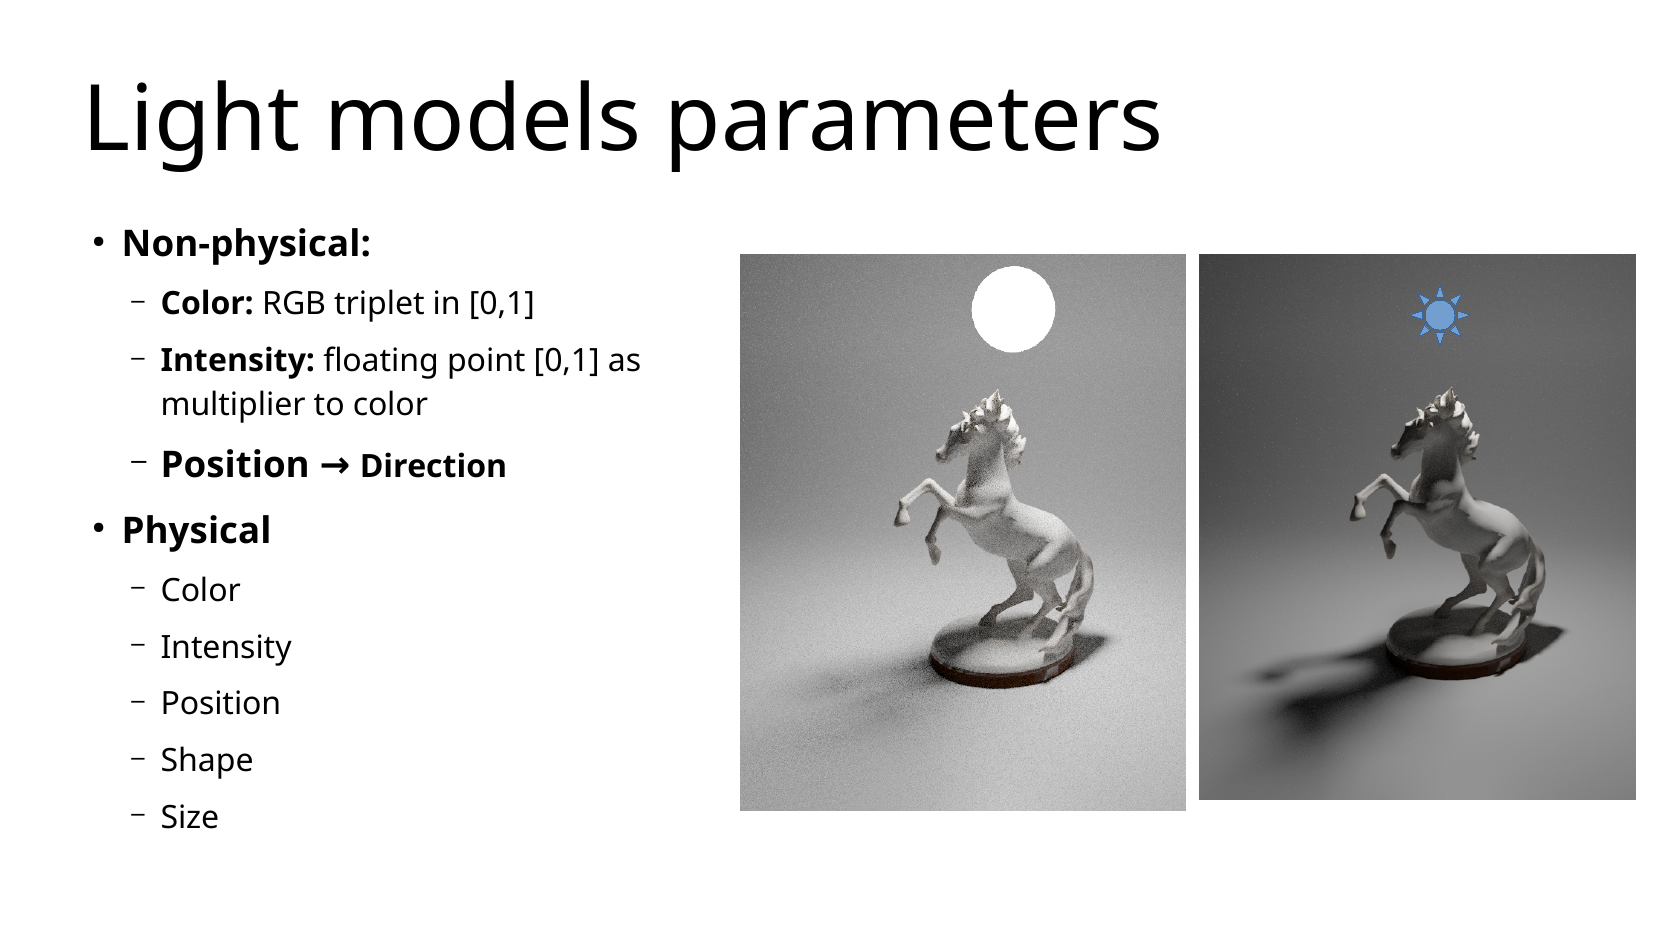

# Light models parameters
Non-physical:
Color: RGB triplet in [0,1]
Intensity: floating point [0,1] as multiplier to color
Position → Direction
Physical
Color
Intensity
Position
Shape
Size